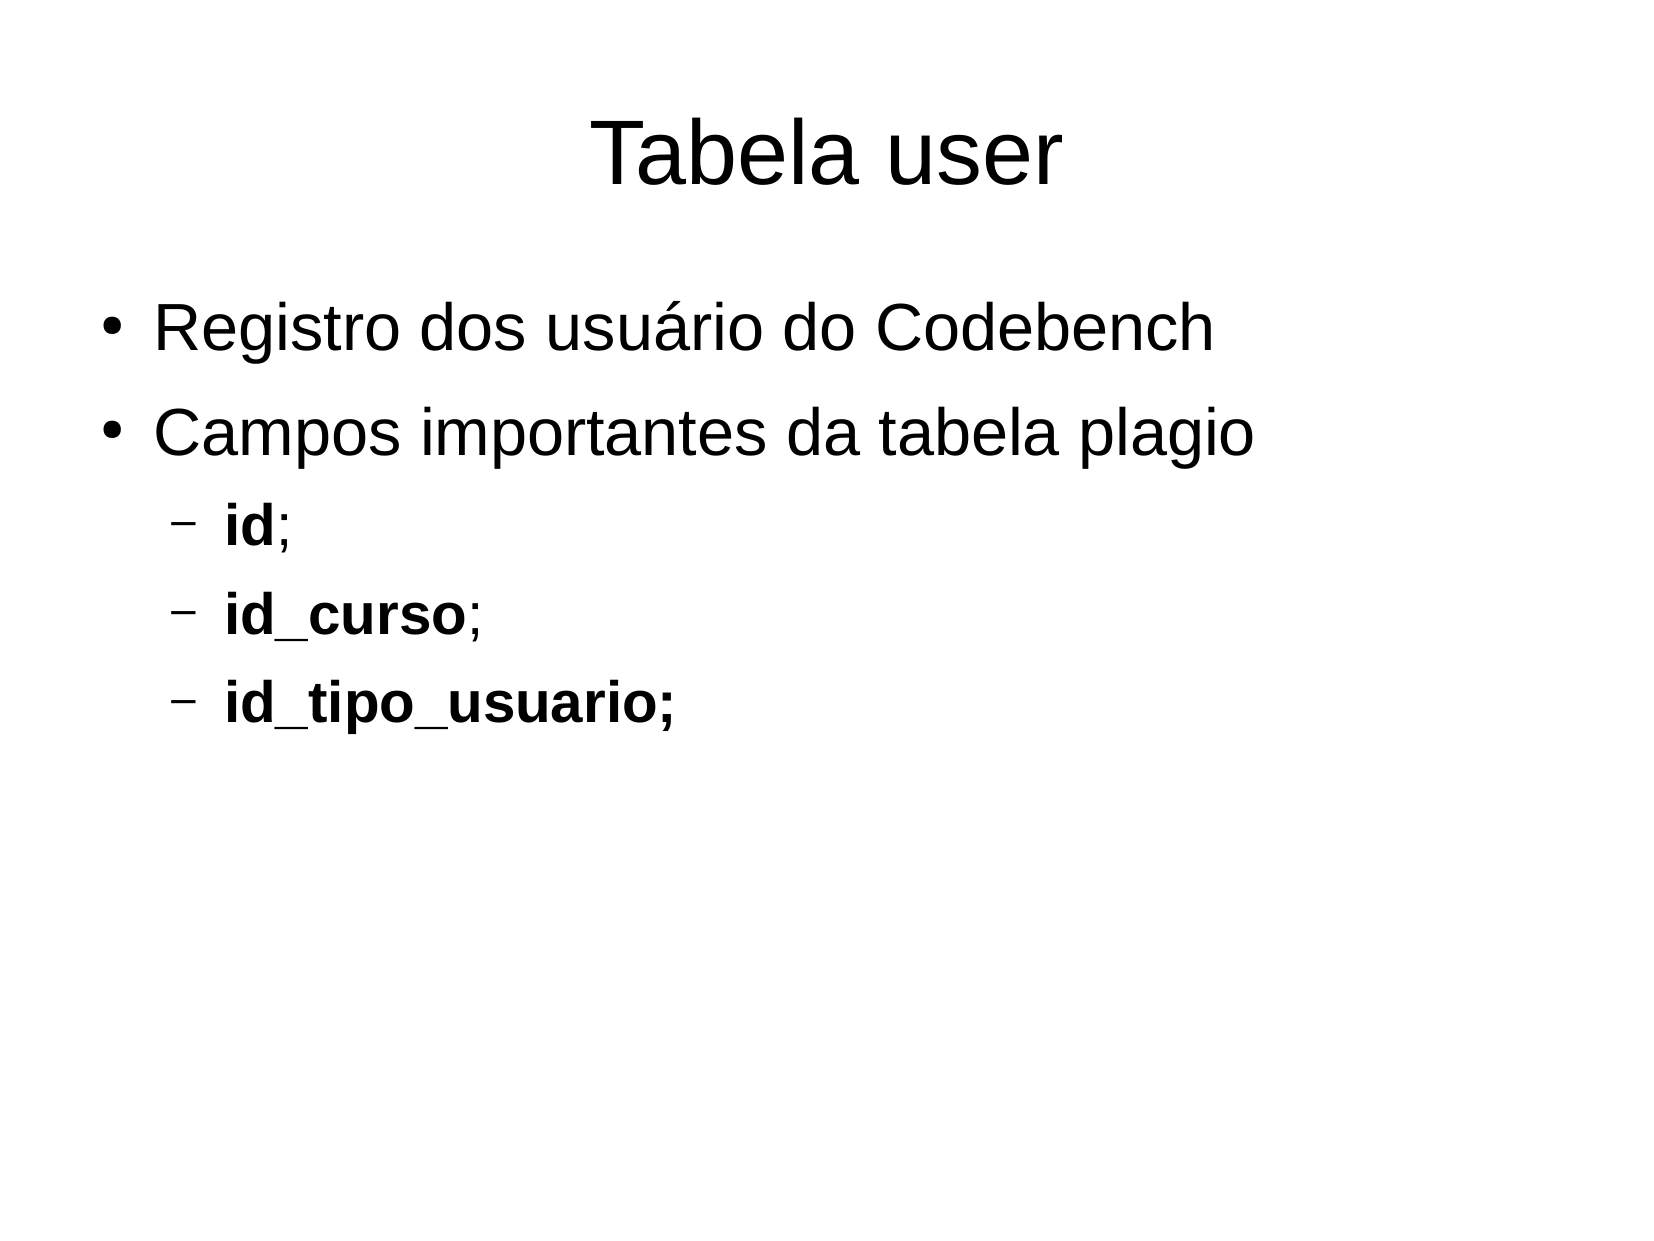

# Tabela user
Registro dos usuário do Codebench
Campos importantes da tabela plagio
id;
id_curso;
id_tipo_usuario;